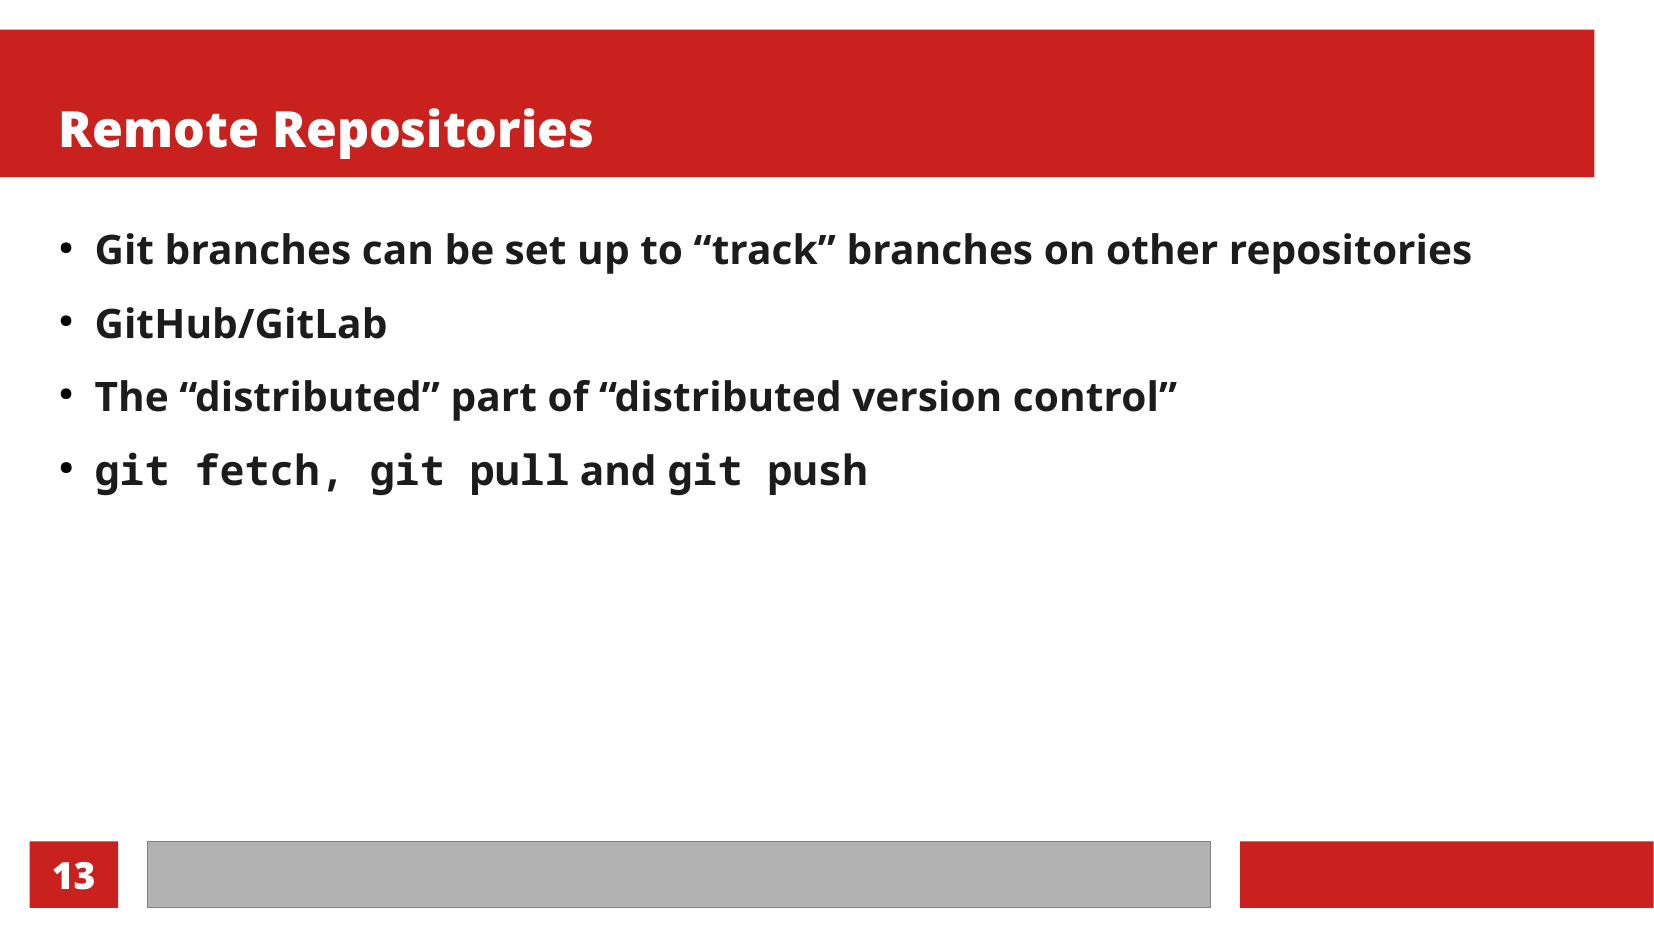

# Remote Repositories
Git branches can be set up to “track” branches on other repositories
GitHub/GitLab
The “distributed” part of “distributed version control”
git fetch, git pull and git push
13